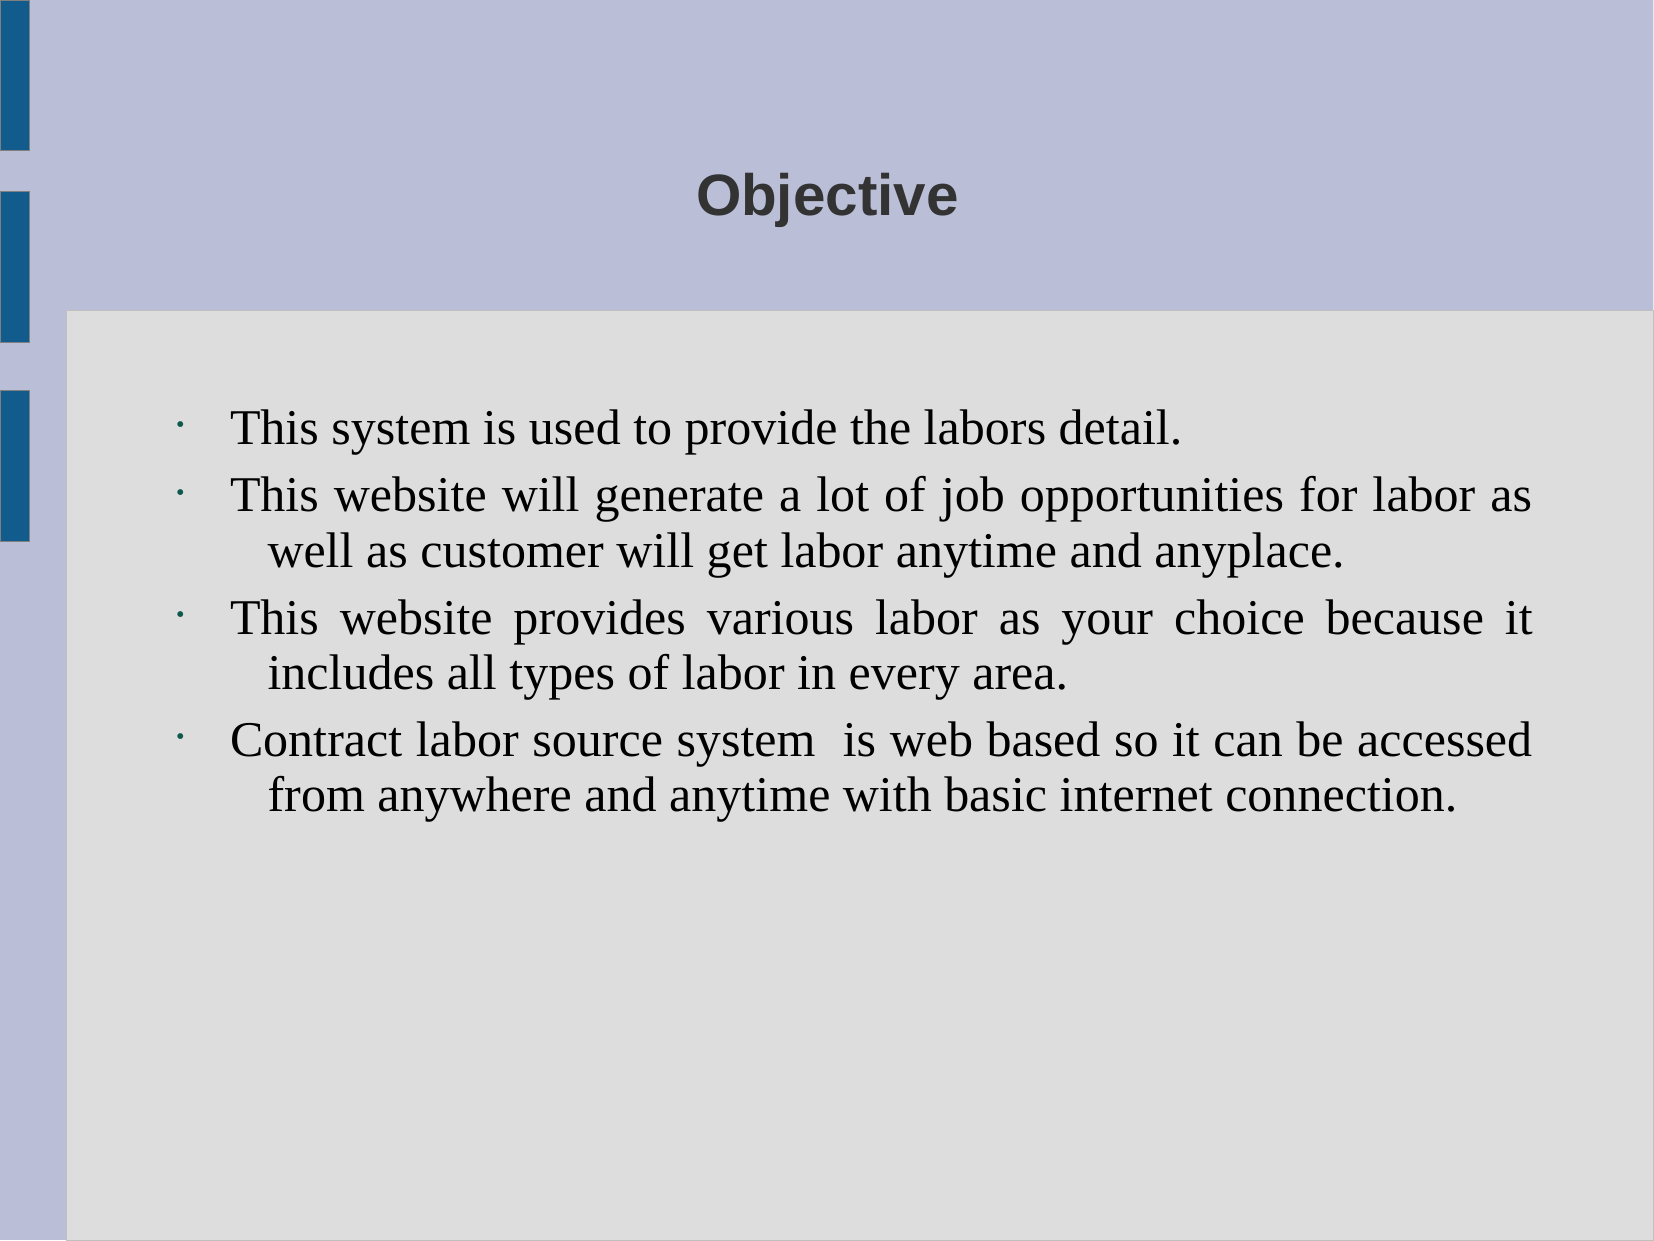

# Objective
This system is used to provide the labors detail.
This website will generate a lot of job opportunities for labor as well as customer will get labor anytime and anyplace.
This website provides various labor as your choice because it includes all types of labor in every area.
Contract labor source system is web based so it can be accessed from anywhere and anytime with basic internet connection.